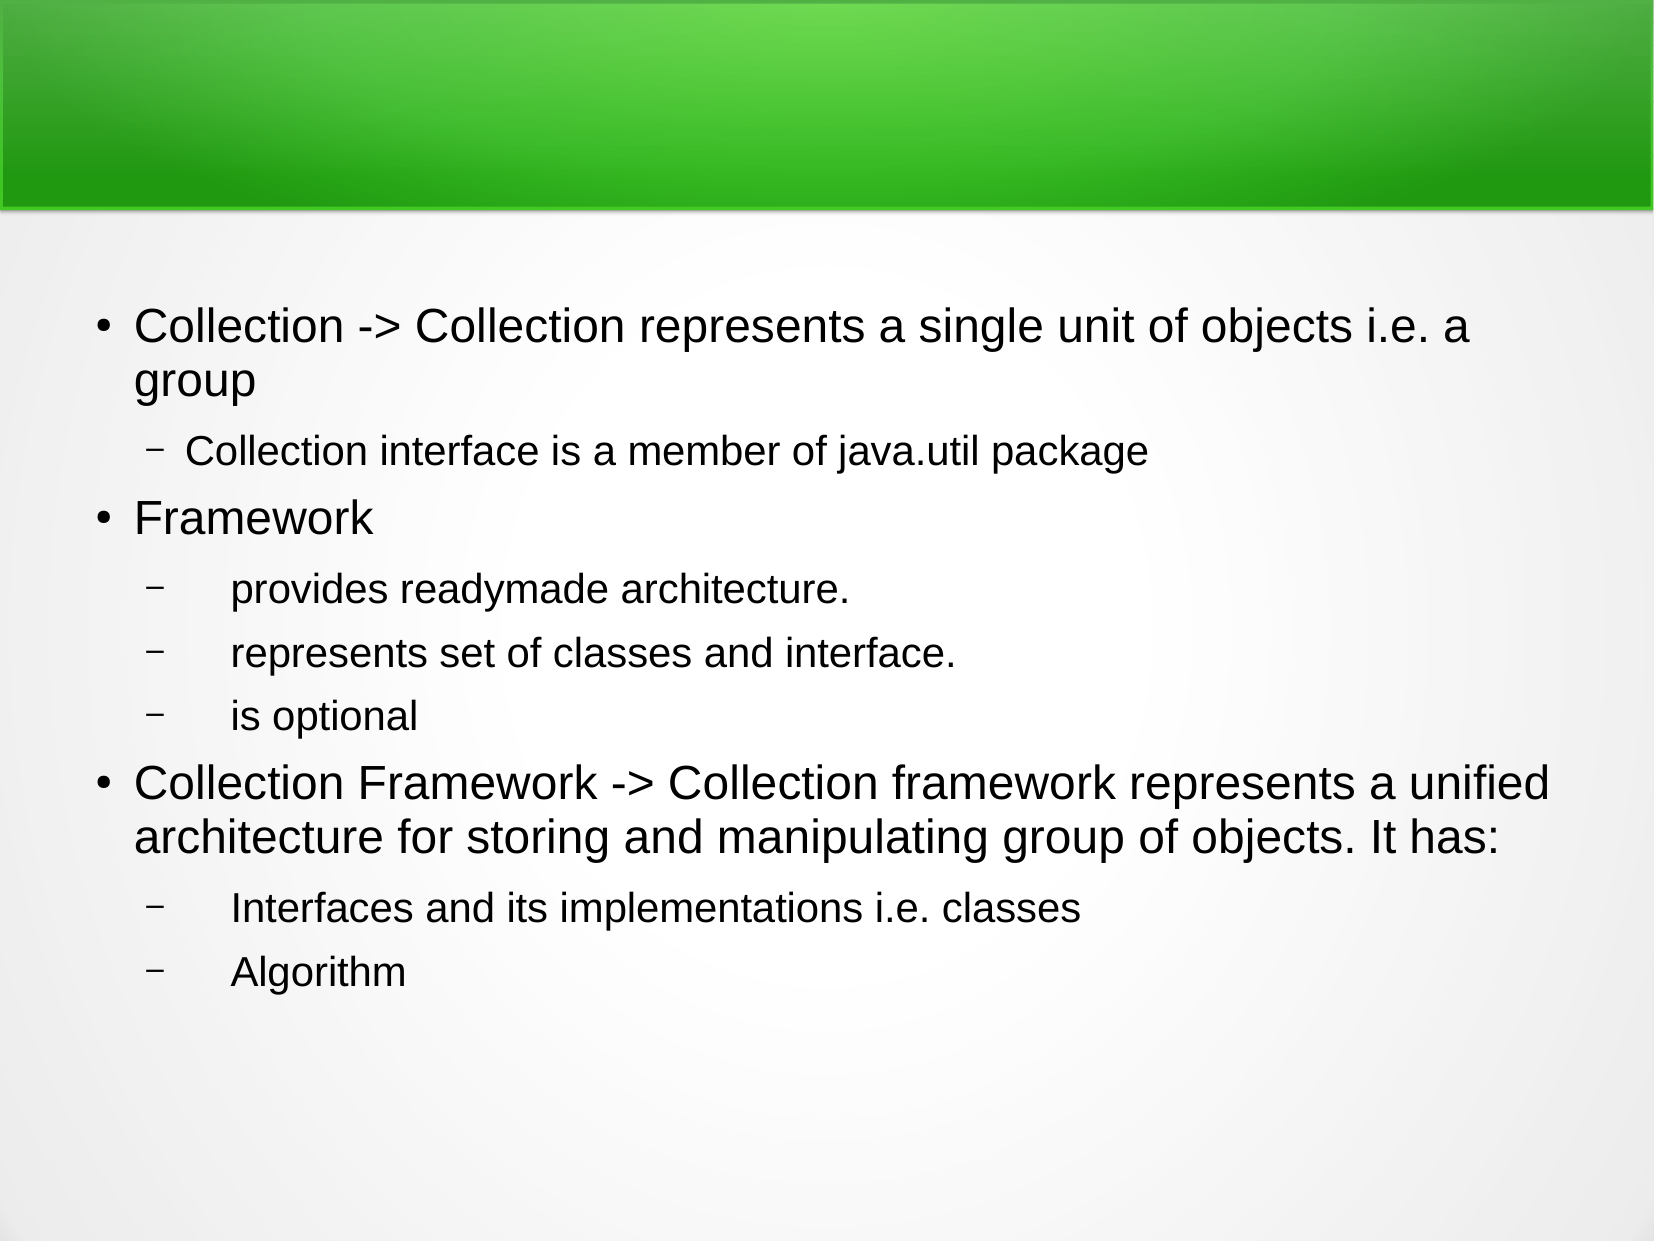

#
Collection -> Collection represents a single unit of objects i.e. a group
Collection interface is a member of java.util package
Framework
 provides readymade architecture.
 represents set of classes and interface.
 is optional
Collection Framework -> Collection framework represents a unified architecture for storing and manipulating group of objects. It has:
 Interfaces and its implementations i.e. classes
 Algorithm